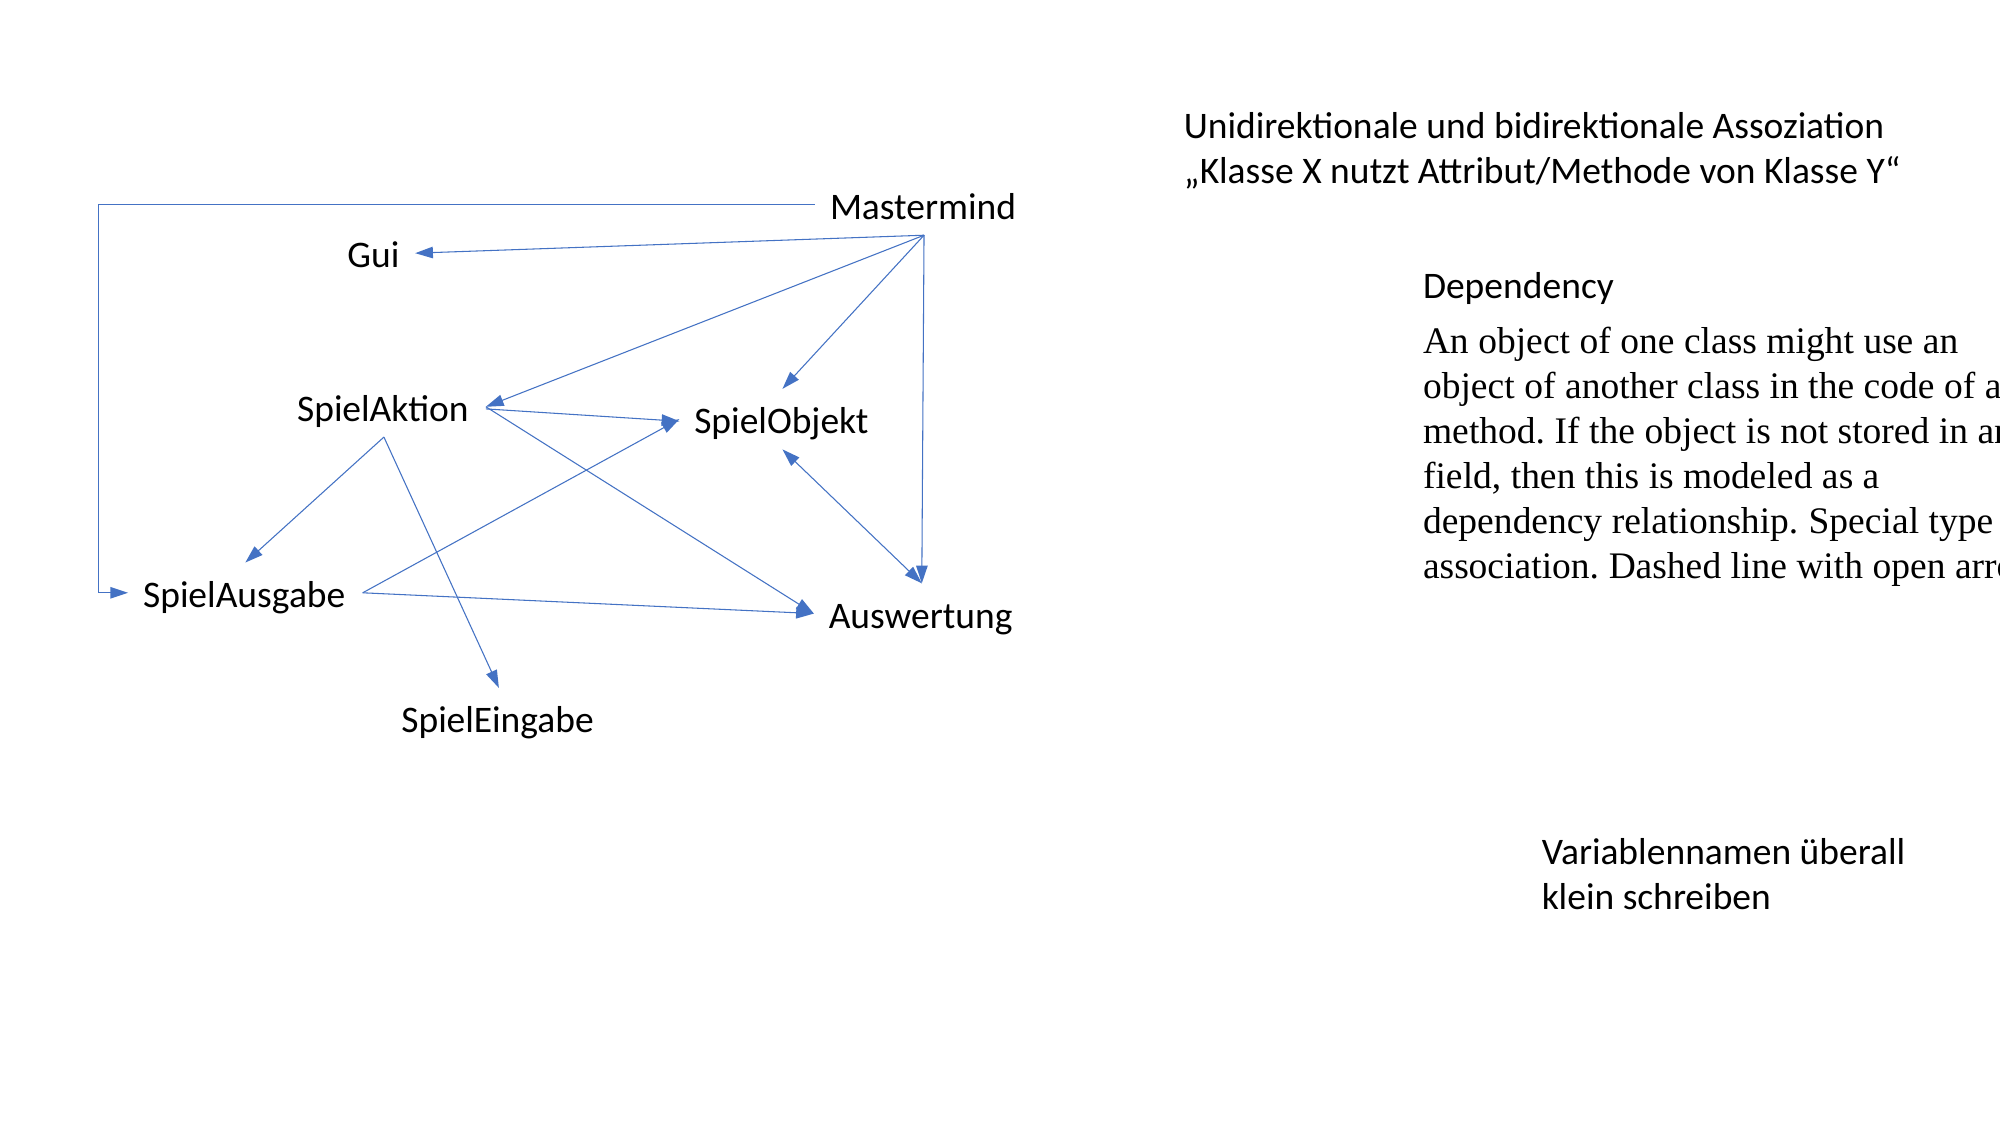

Unidirektionale und bidirektionale Assoziation
„Klasse X nutzt Attribut/Methode von Klasse Y“
Mastermind
Gui
Dependency
An object of one class might use an object of another class in the code of a method. If the object is not stored in any field, then this is modeled as a dependency relationship. Special type of association. Dashed line with open arrow
SpielAktion
SpielObjekt
SpielAusgabe
Auswertung
SpielEingabe
Variablennamen überall klein schreiben